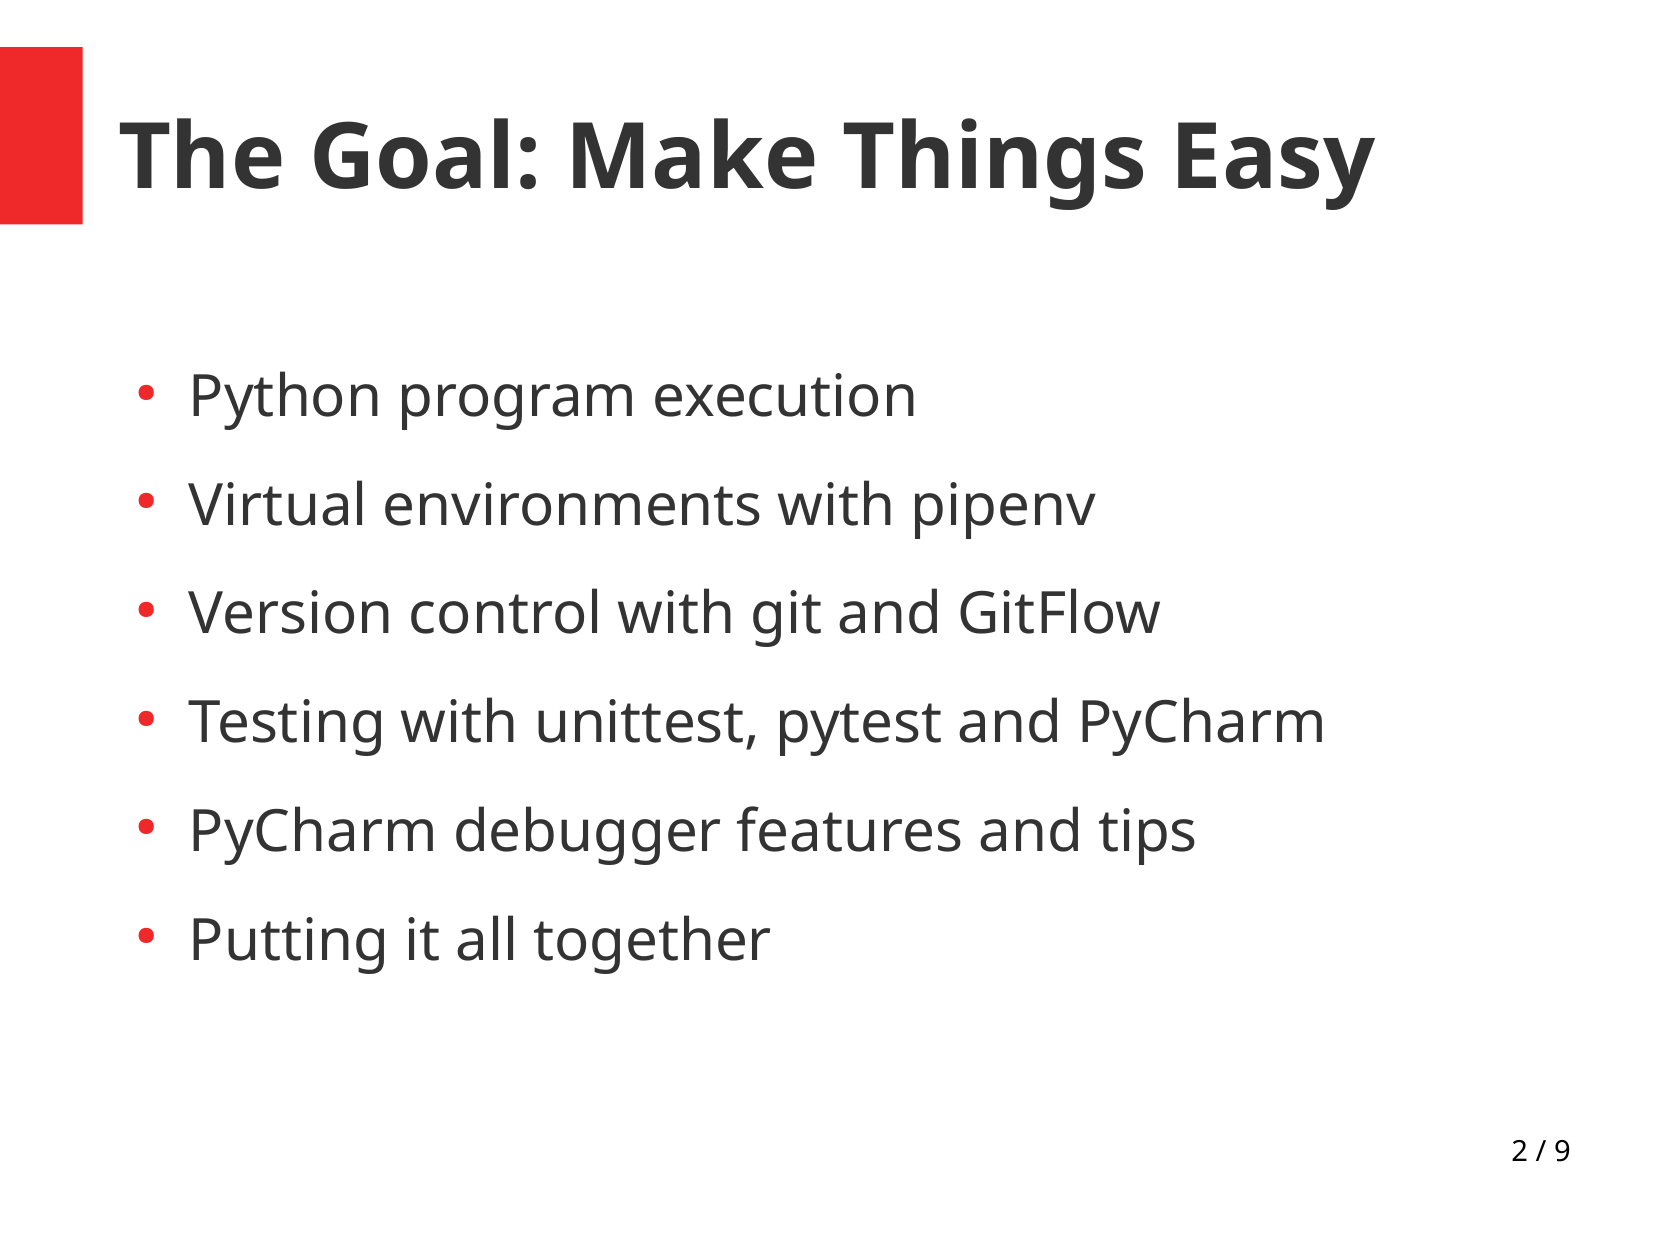

# The Goal: Make Things Easy
Python program execution
Virtual environments with pipenv
Version control with git and GitFlow
Testing with unittest, pytest and PyCharm
PyCharm debugger features and tips
Putting it all together
2